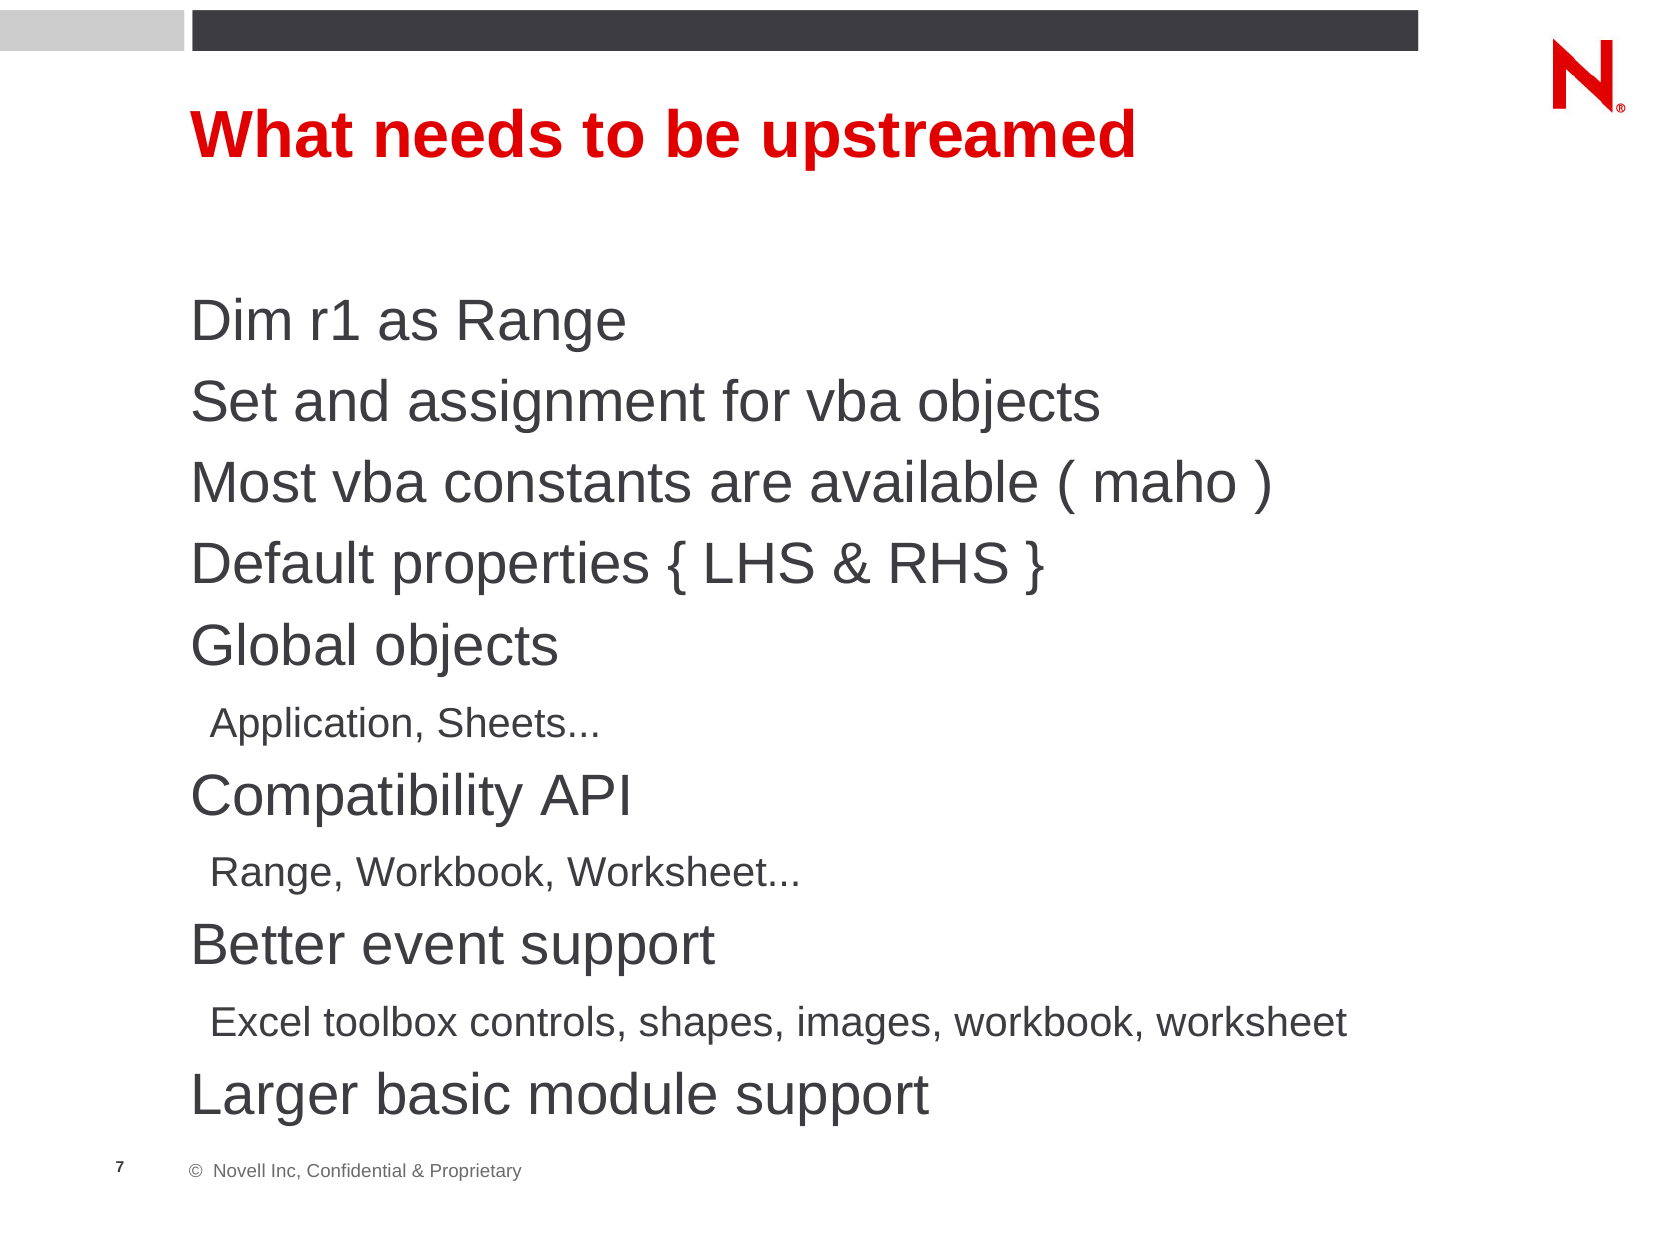

# What needs to be upstreamed
Dim r1 as Range
Set and assignment for vba objects
Most vba constants are available ( maho )
Default properties { LHS & RHS }
Global objects
Application, Sheets...
Compatibility API
Range, Workbook, Worksheet...
Better event support
Excel toolbox controls, shapes, images, workbook, worksheet
Larger basic module support